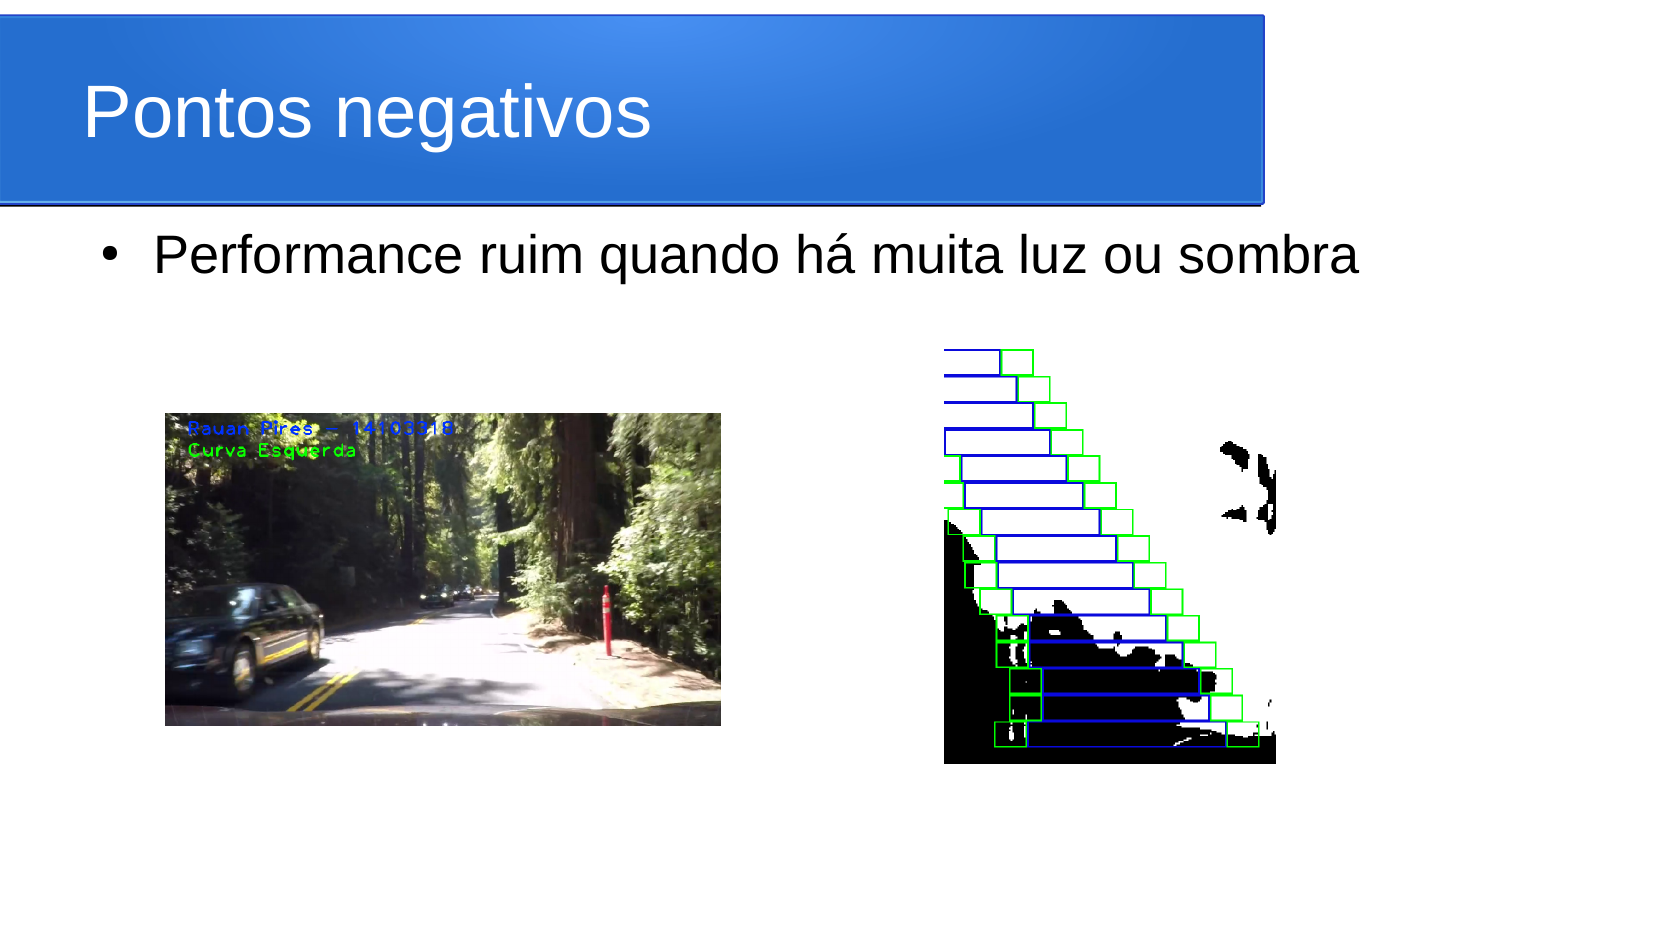

# Pontos negativos
Performance ruim quando há muita luz ou sombra